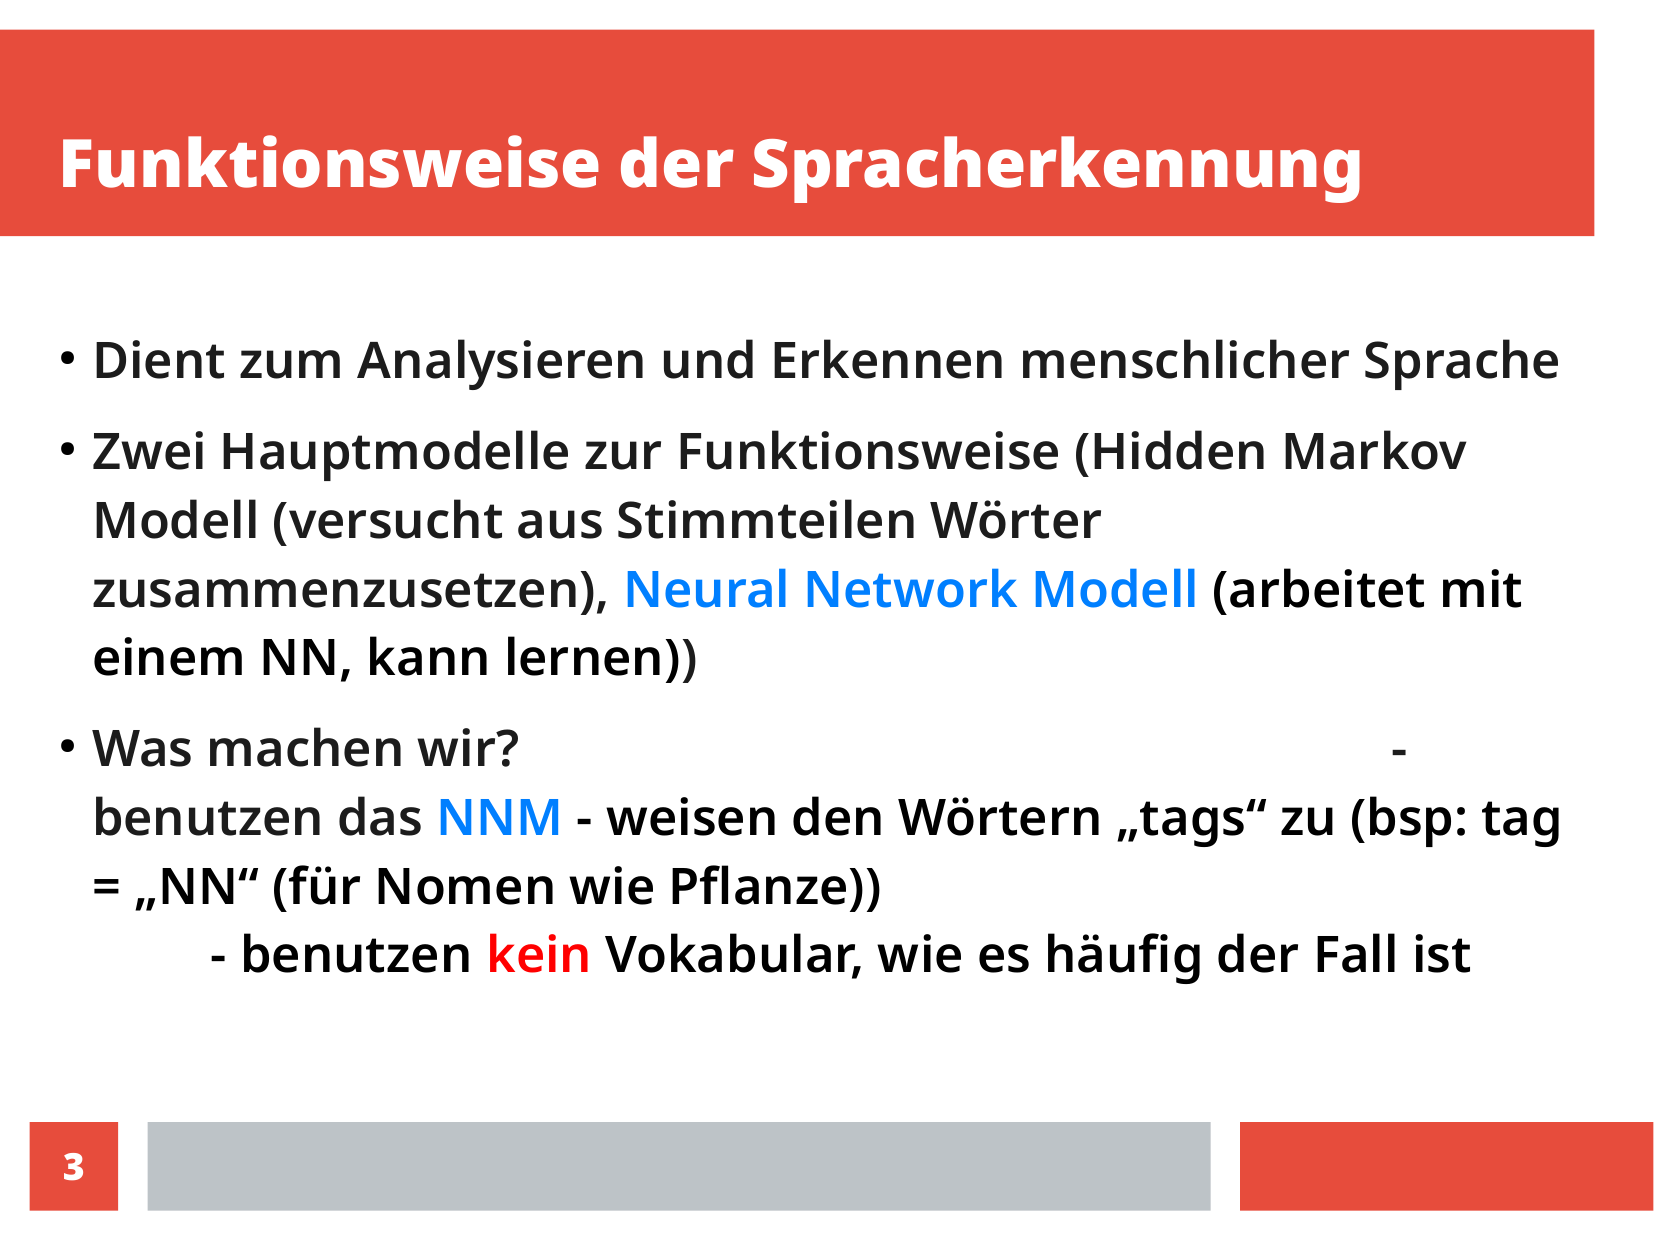

# Funktionsweise der Spracherkennung
Dient zum Analysieren und Erkennen menschlicher Sprache
Zwei Hauptmodelle zur Funktionsweise (Hidden Markov Modell (versucht aus Stimmteilen Wörter zusammenzusetzen), Neural Network Modell (arbeitet mit einem NN, kann lernen))
Was machen wir? - benutzen das NNM - weisen den Wörtern „tags“ zu (bsp: tag = „NN“ (für Nomen wie Pflanze)) - benutzen kein Vokabular, wie es häufig der Fall ist
3